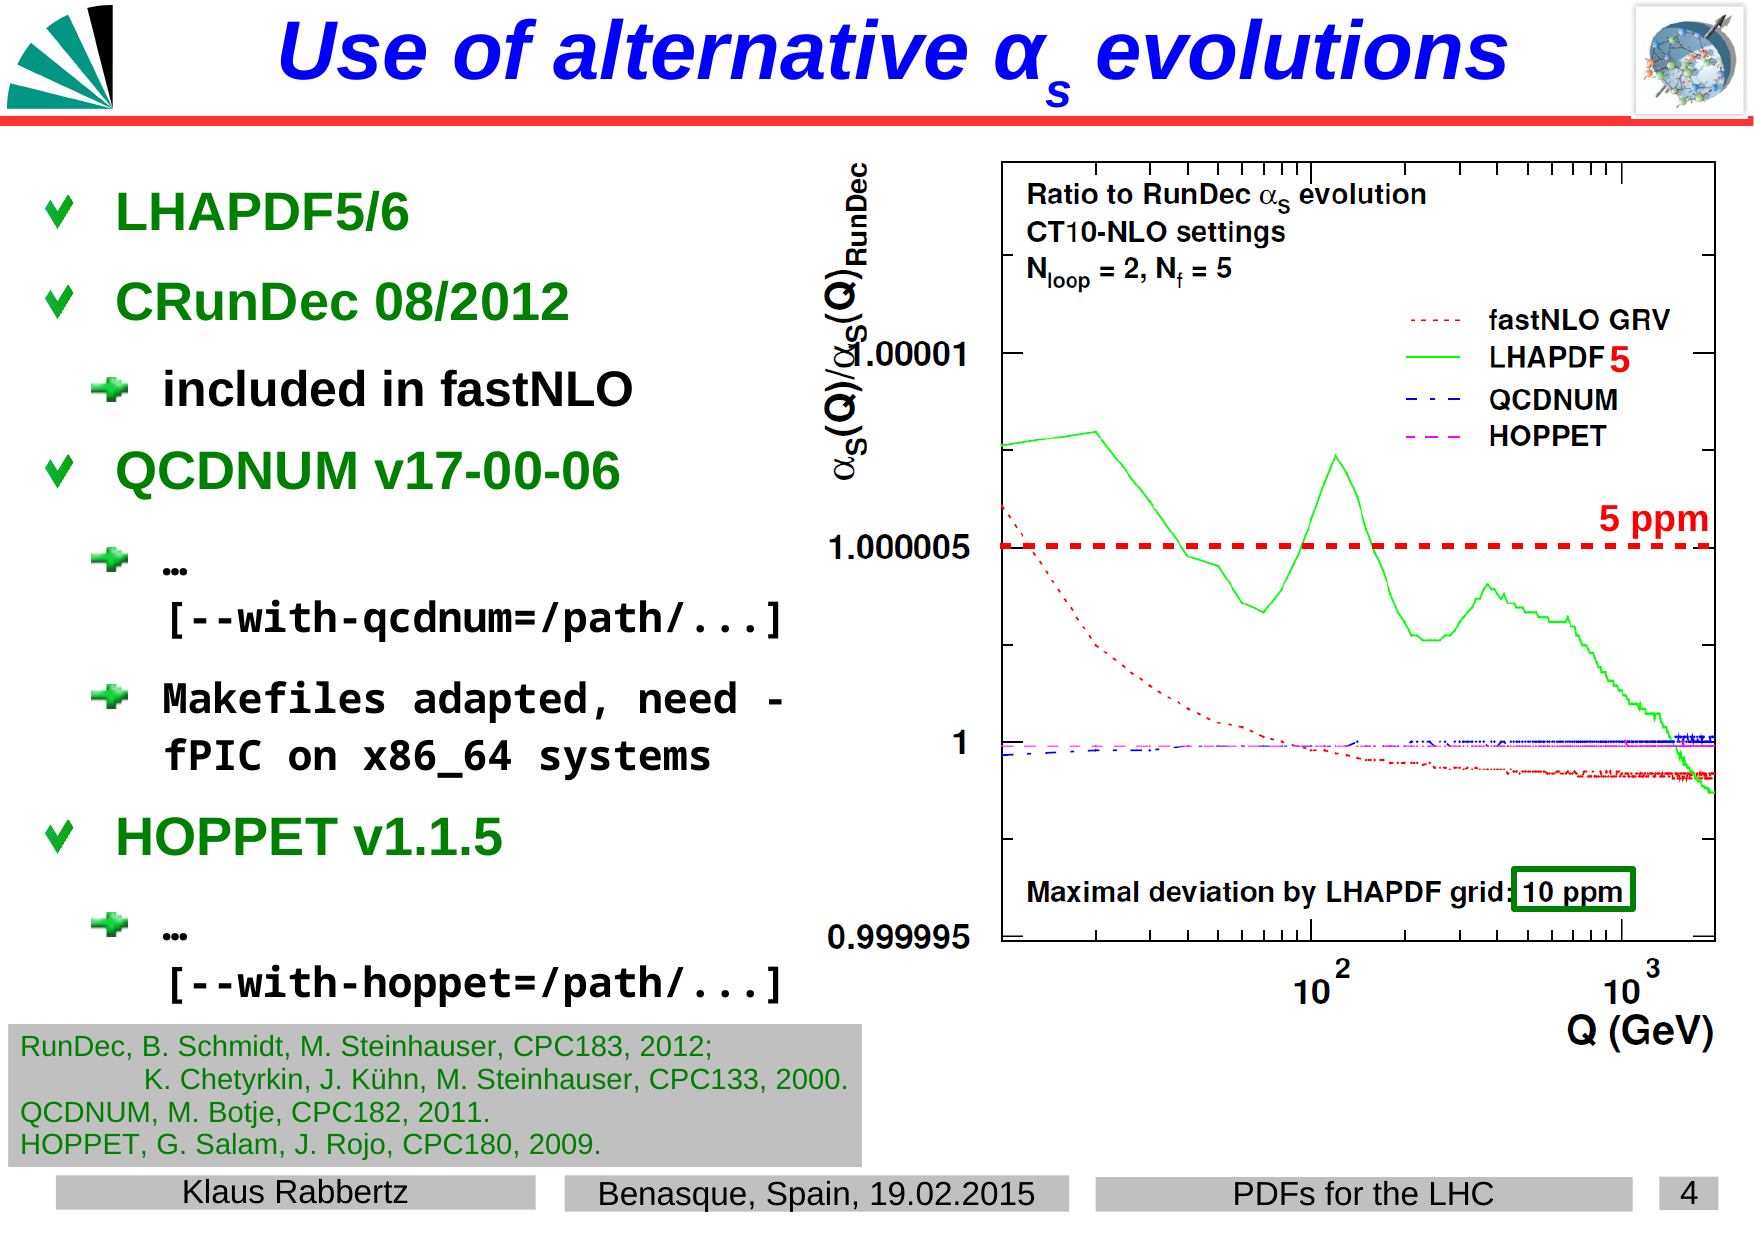

# Use of alternative αs evolutions
LHAPDF5/6
CRunDec 08/2012
included in fastNLO
QCDNUM v17-00-06
… [--with-qcdnum=/path/...]
Makefiles adapted, need -fPIC on x86_64 systems
HOPPET v1.1.5
… [--with-hoppet=/path/...]
5
5 ppm
RunDec, B. Schmidt, M. Steinhauser, CPC183, 2012;
 K. Chetyrkin, J. Kühn, M. Steinhauser, CPC133, 2000.
QCDNUM, M. Botje, CPC182, 2011.
HOPPET, G. Salam, J. Rojo, CPC180, 2009.
RunDec, B. Schmidt, M. Steinhauser, CPC183, 2012;
 K. Chetyrkin, J. Kühn, M. Steinhauser, CPC133, 2000.
QCDNUM, M. Botje, CPC182, 2011.
HOPPET, G. Salam, J. Rojo, CPC180, 2009.